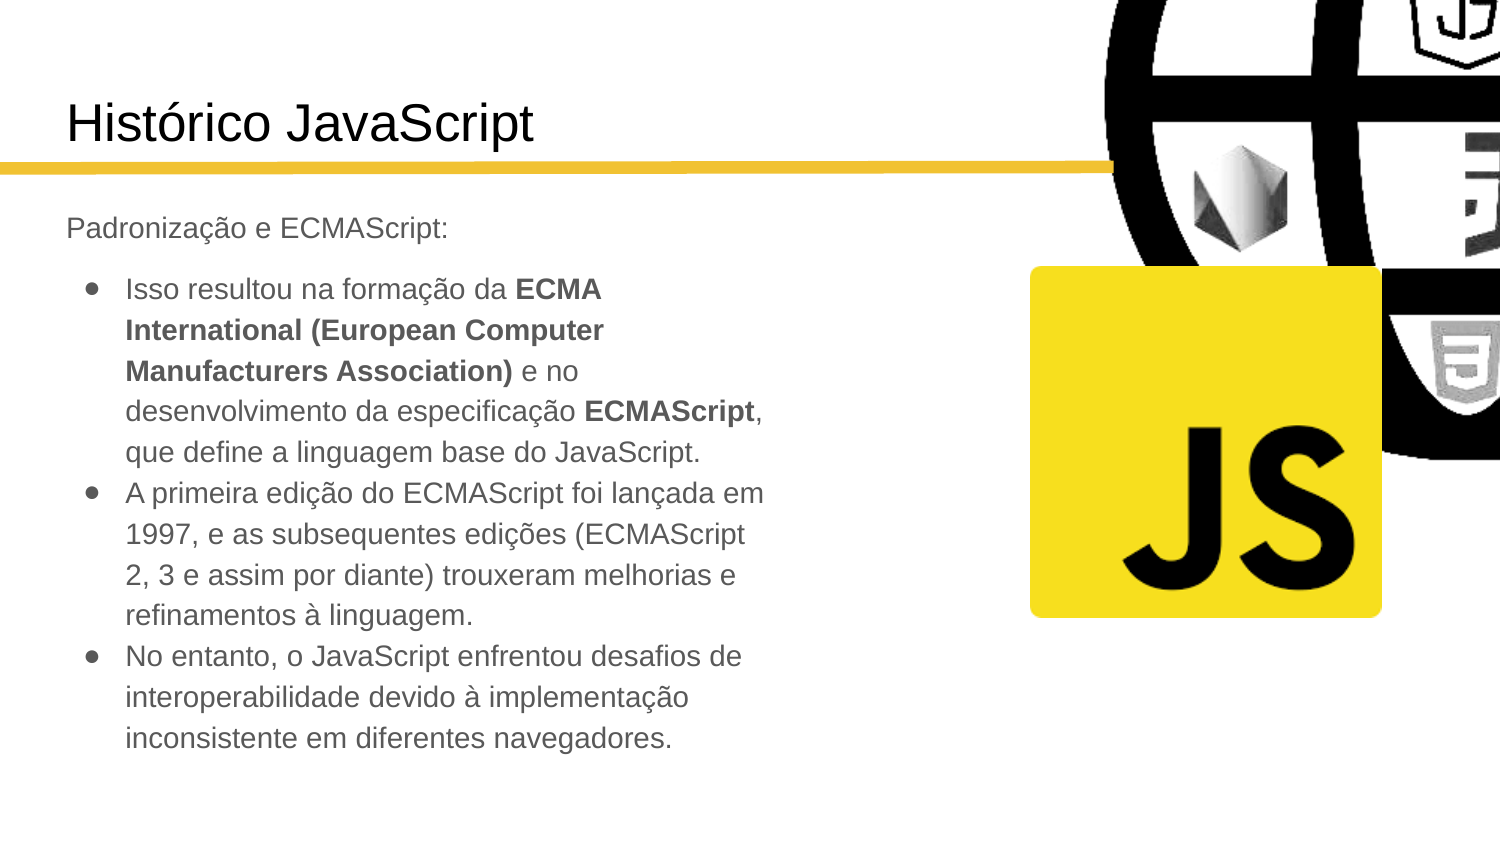

# Histórico JavaScript
Padronização e ECMAScript:
Isso resultou na formação da ECMA International (European Computer Manufacturers Association) e no desenvolvimento da especificação ECMAScript, que define a linguagem base do JavaScript.
A primeira edição do ECMAScript foi lançada em 1997, e as subsequentes edições (ECMAScript 2, 3 e assim por diante) trouxeram melhorias e refinamentos à linguagem.
No entanto, o JavaScript enfrentou desafios de interoperabilidade devido à implementação inconsistente em diferentes navegadores.